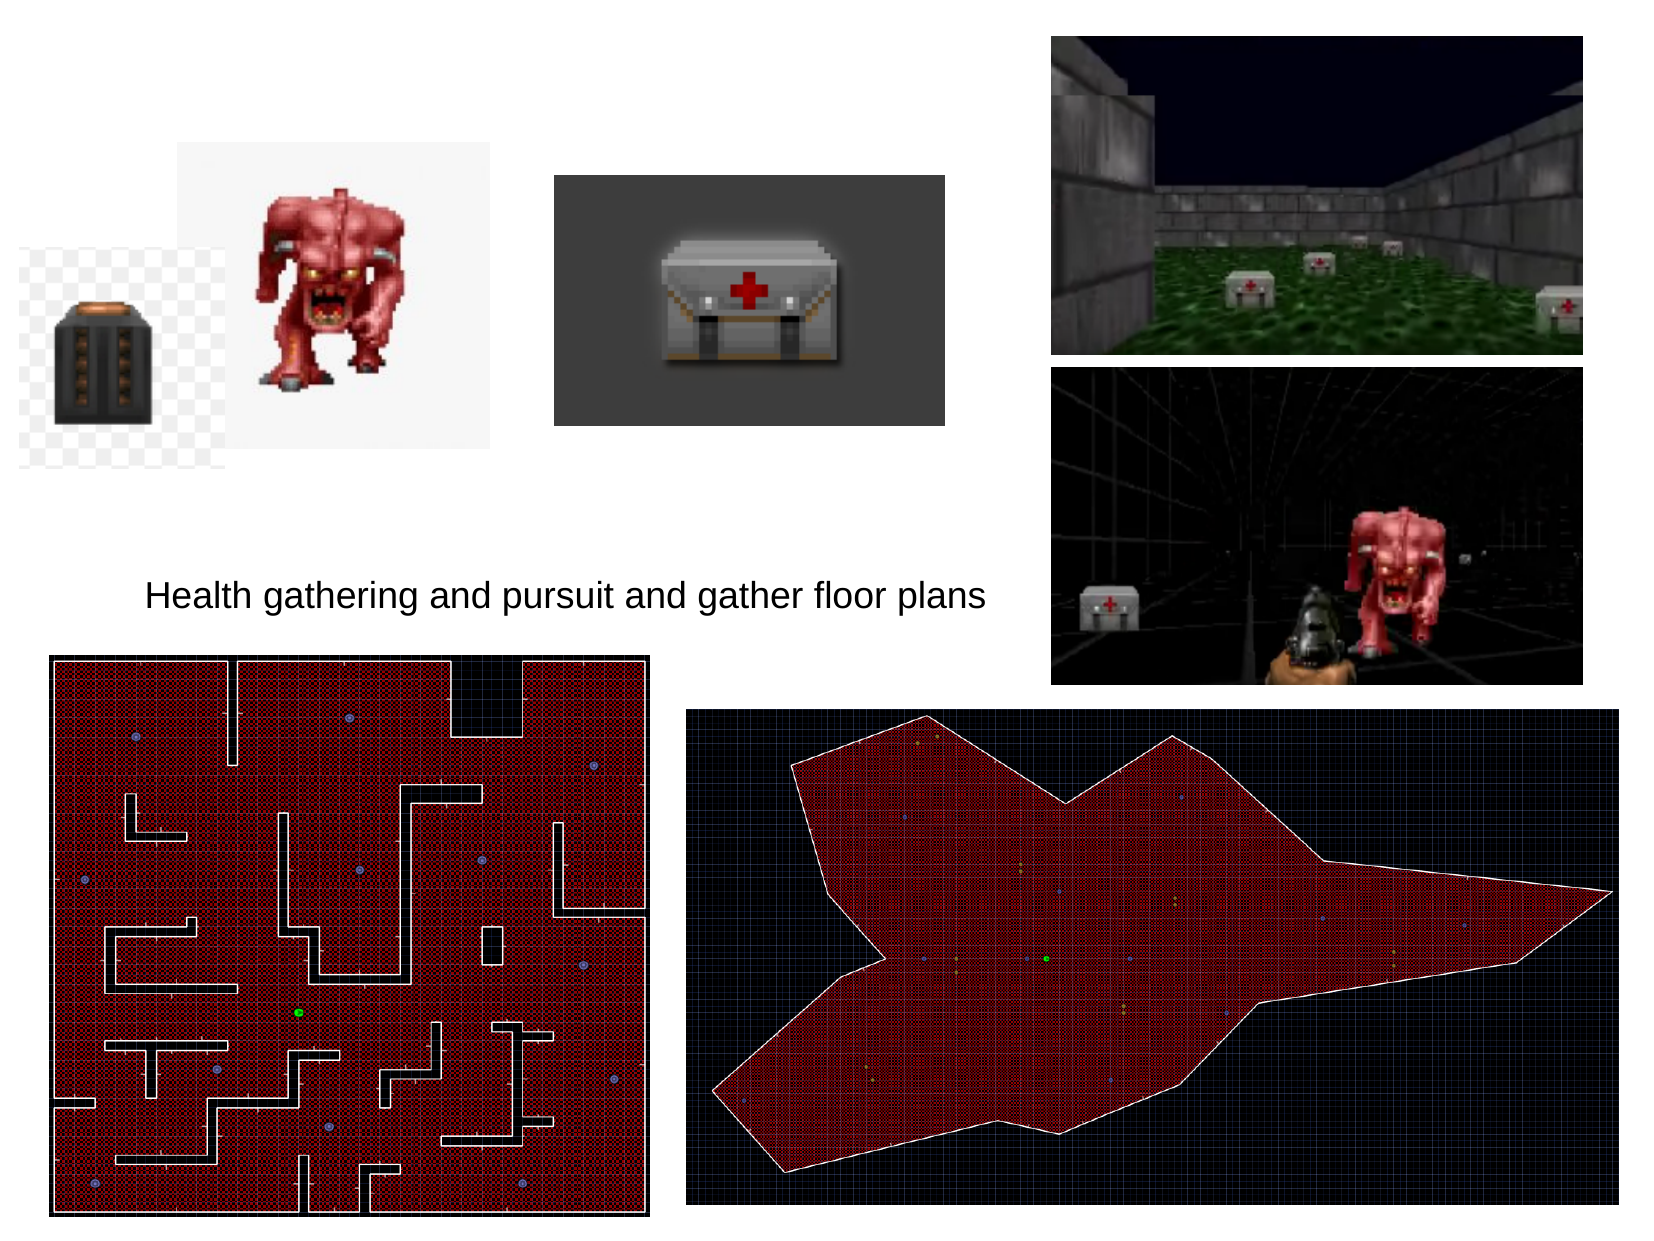

Health gathering and pursuit and gather floor plans